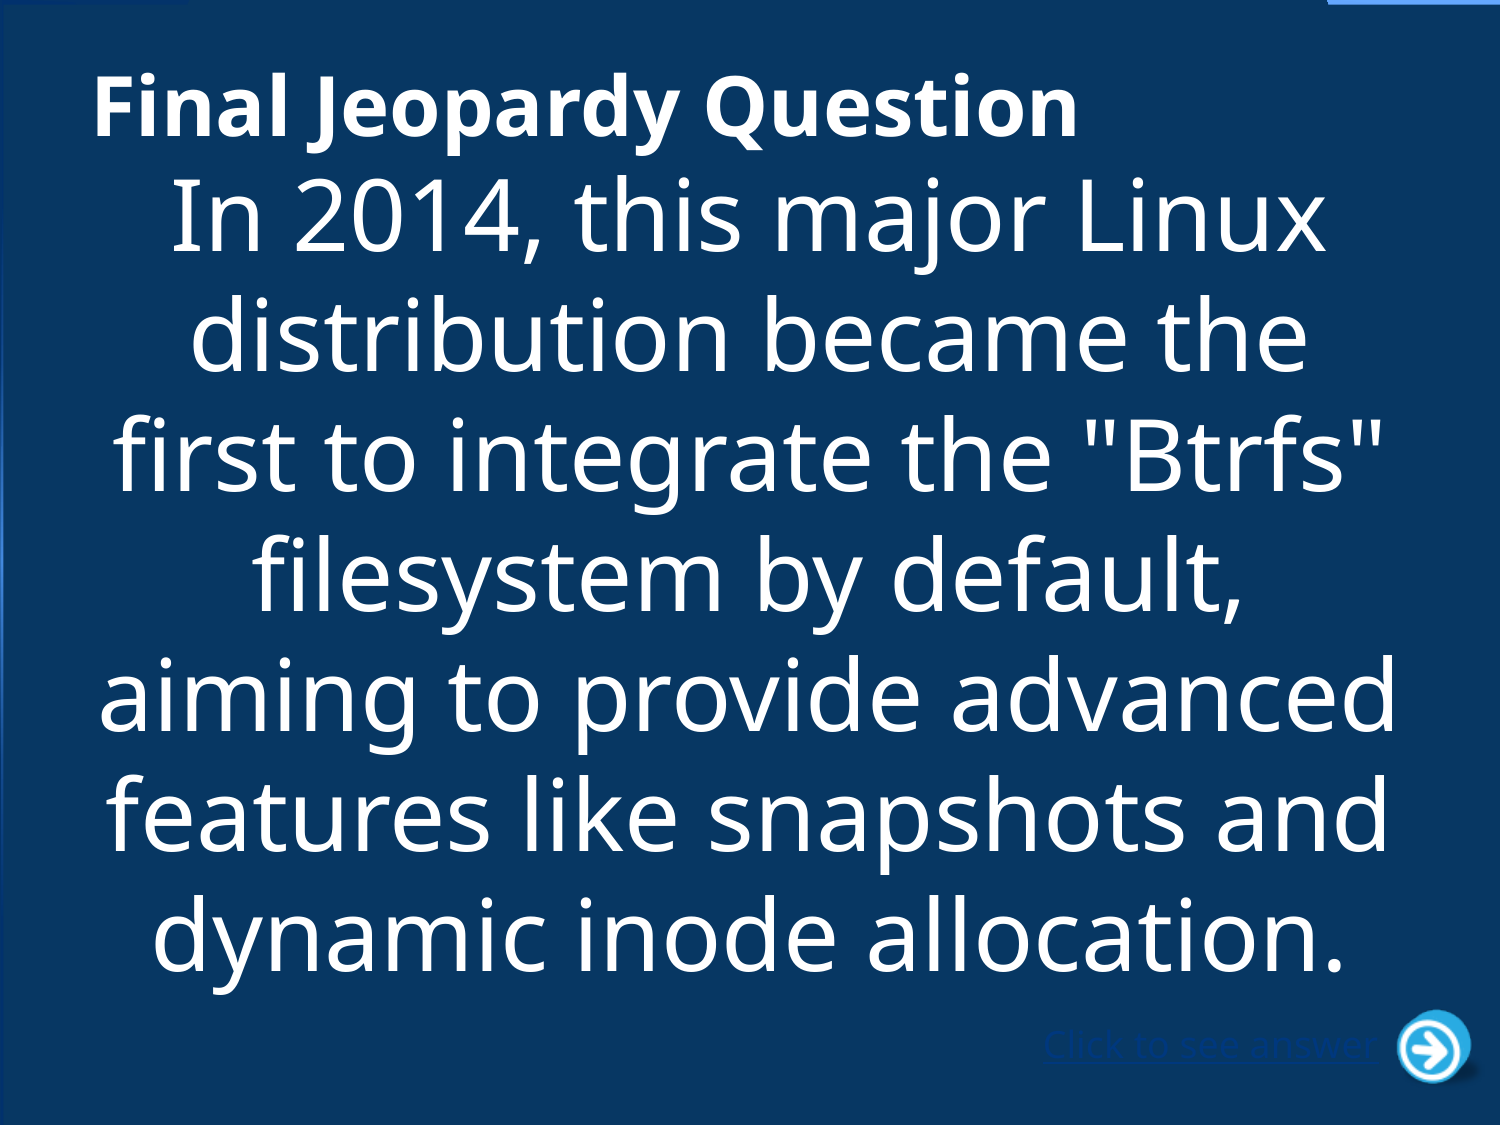

Final Jeopardy Question
# In 2014, this major Linux distribution became the first to integrate the "Btrfs" filesystem by default, aiming to provide advanced features like snapshots and dynamic inode allocation.
Click to see answer